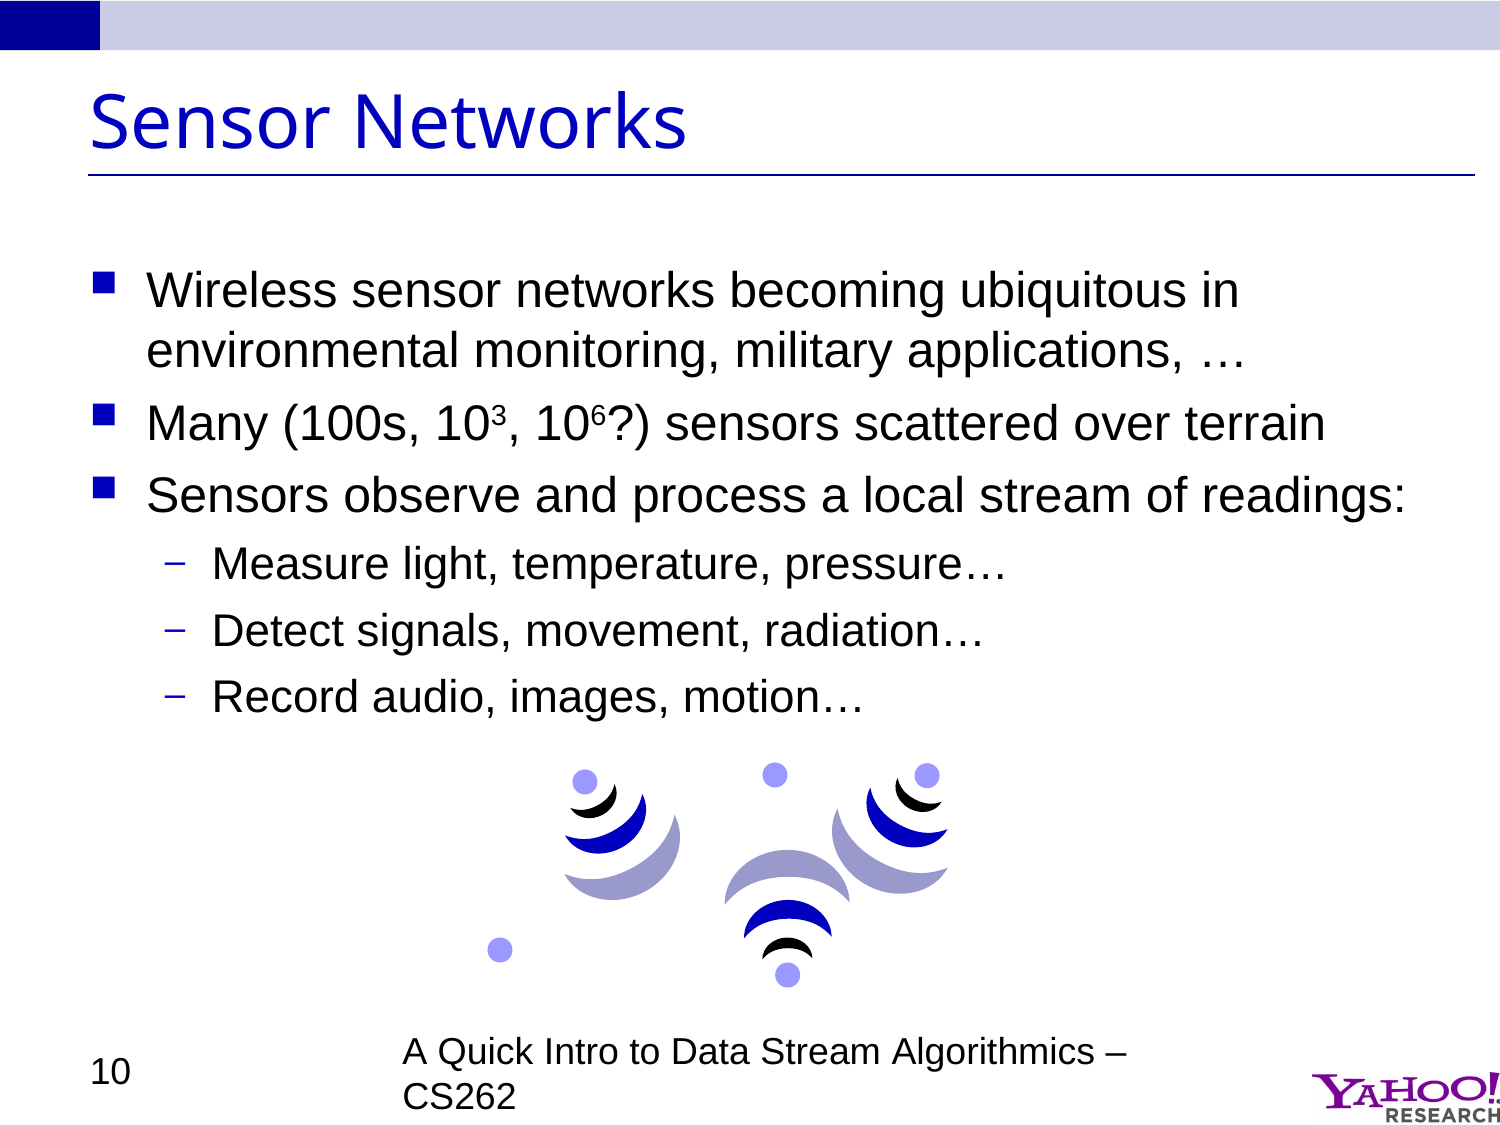

# Sensor Networks
Wireless sensor networks becoming ubiquitous in environmental monitoring, military applications, …
Many (100s, 103, 106?) sensors scattered over terrain
Sensors observe and process a local stream of readings:
Measure light, temperature, pressure…
Detect signals, movement, radiation…
Record audio, images, motion…
Fundamentals of Analyzing and Mining Data Streams
10